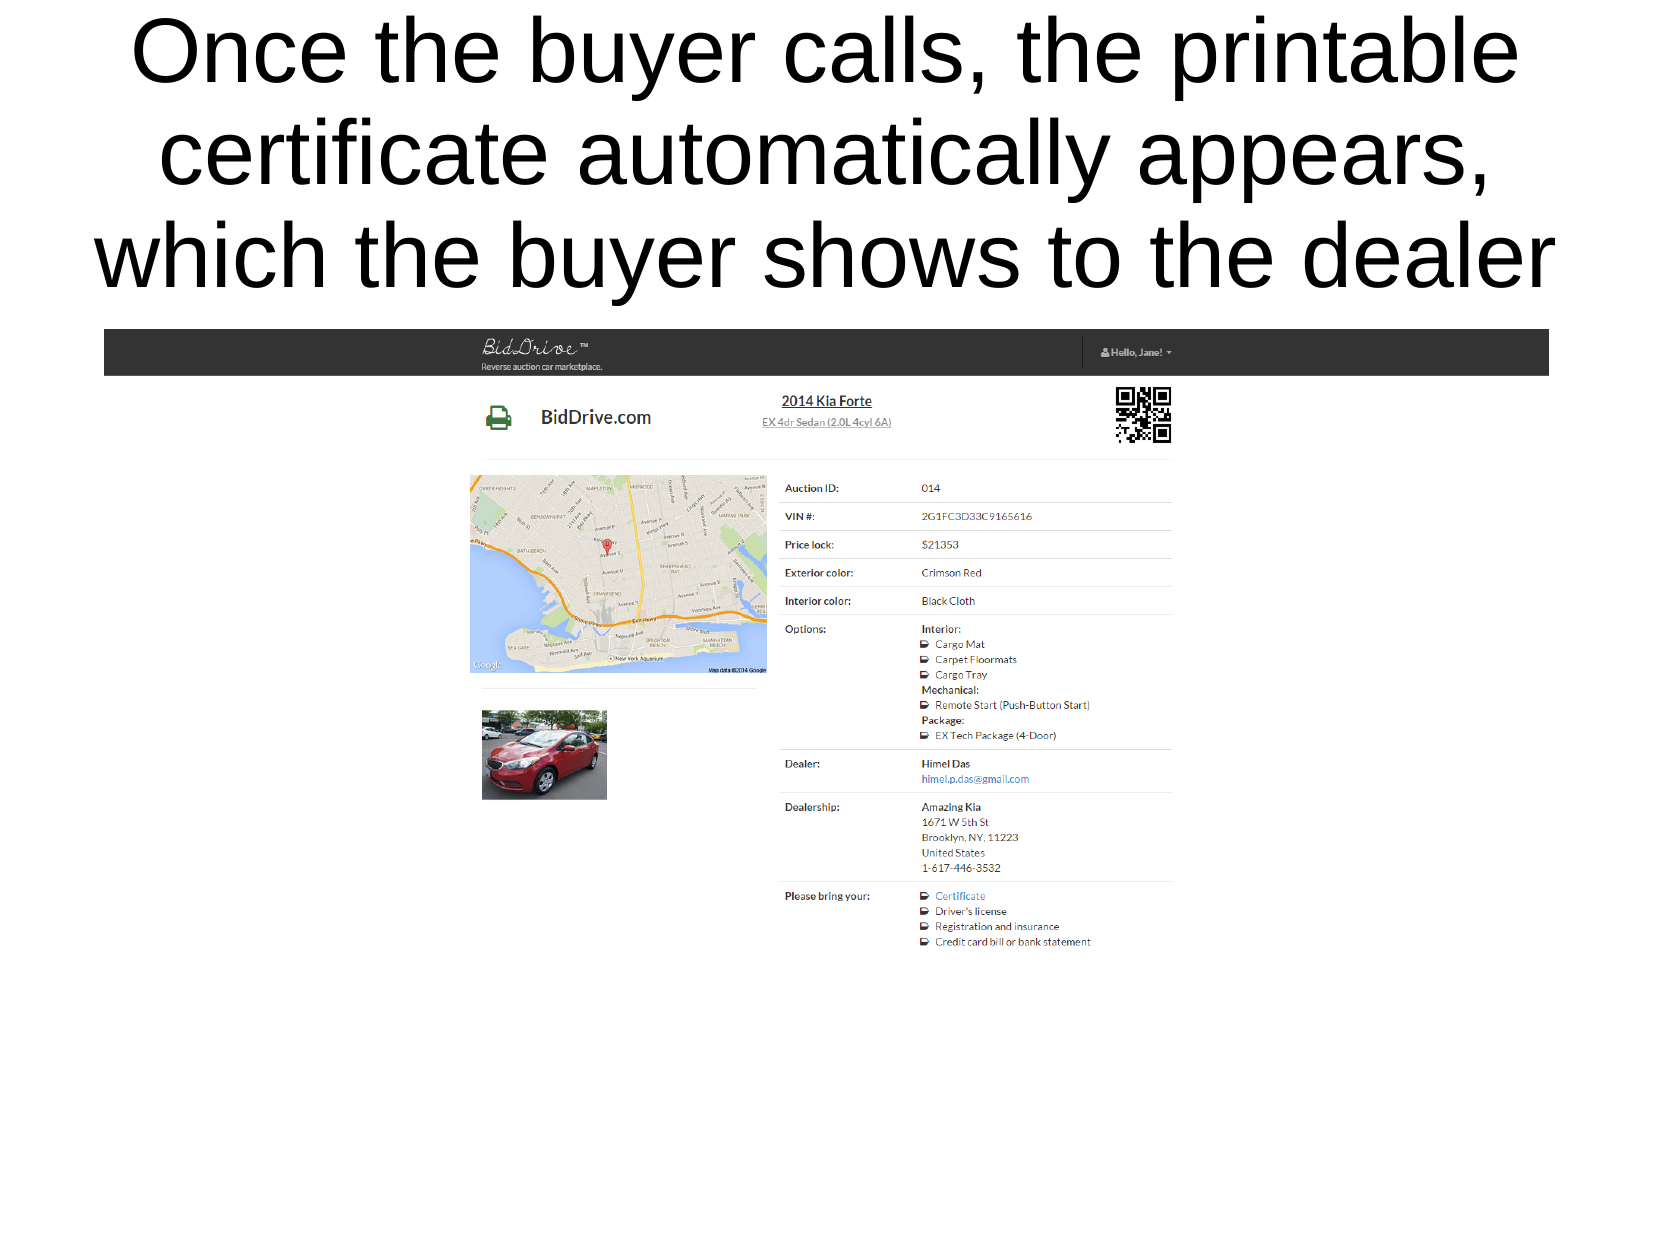

# Once the buyer calls, the printable certificate automatically appears, which the buyer shows to the dealer